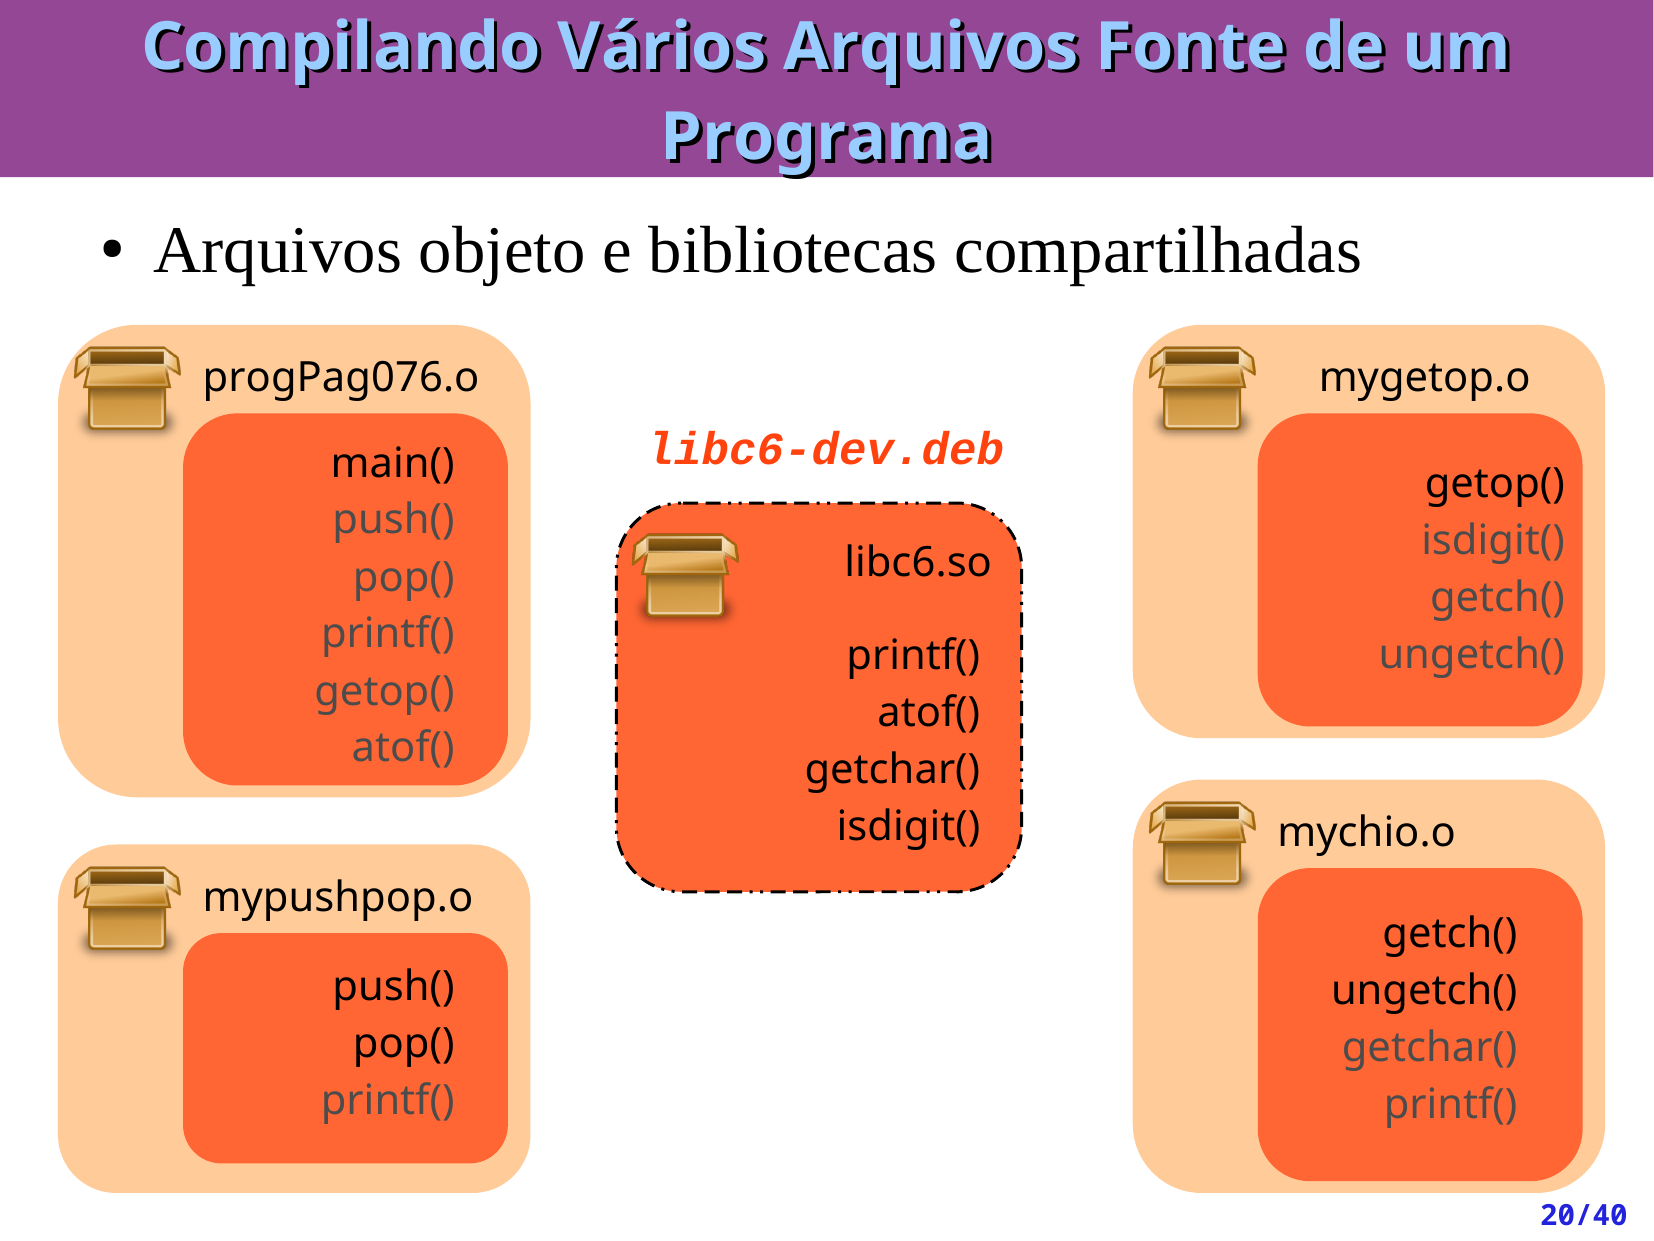

# Compilando Vários Arquivos Fonte de um Programa
Arquivos objeto e bibliotecas compartilhadas
progPag076.o
main()
push()
pop()
printf()
getop()
atof()
mygetop.o
getop()
isdigit()
getch()
ungetch()
libc6-dev.deb
libc6.so
printf()
atof()
getchar()
isdigit()
mychio.o
getch()
ungetch()
getchar()
printf()
mypushpop.o
push()
pop()
printf()
20